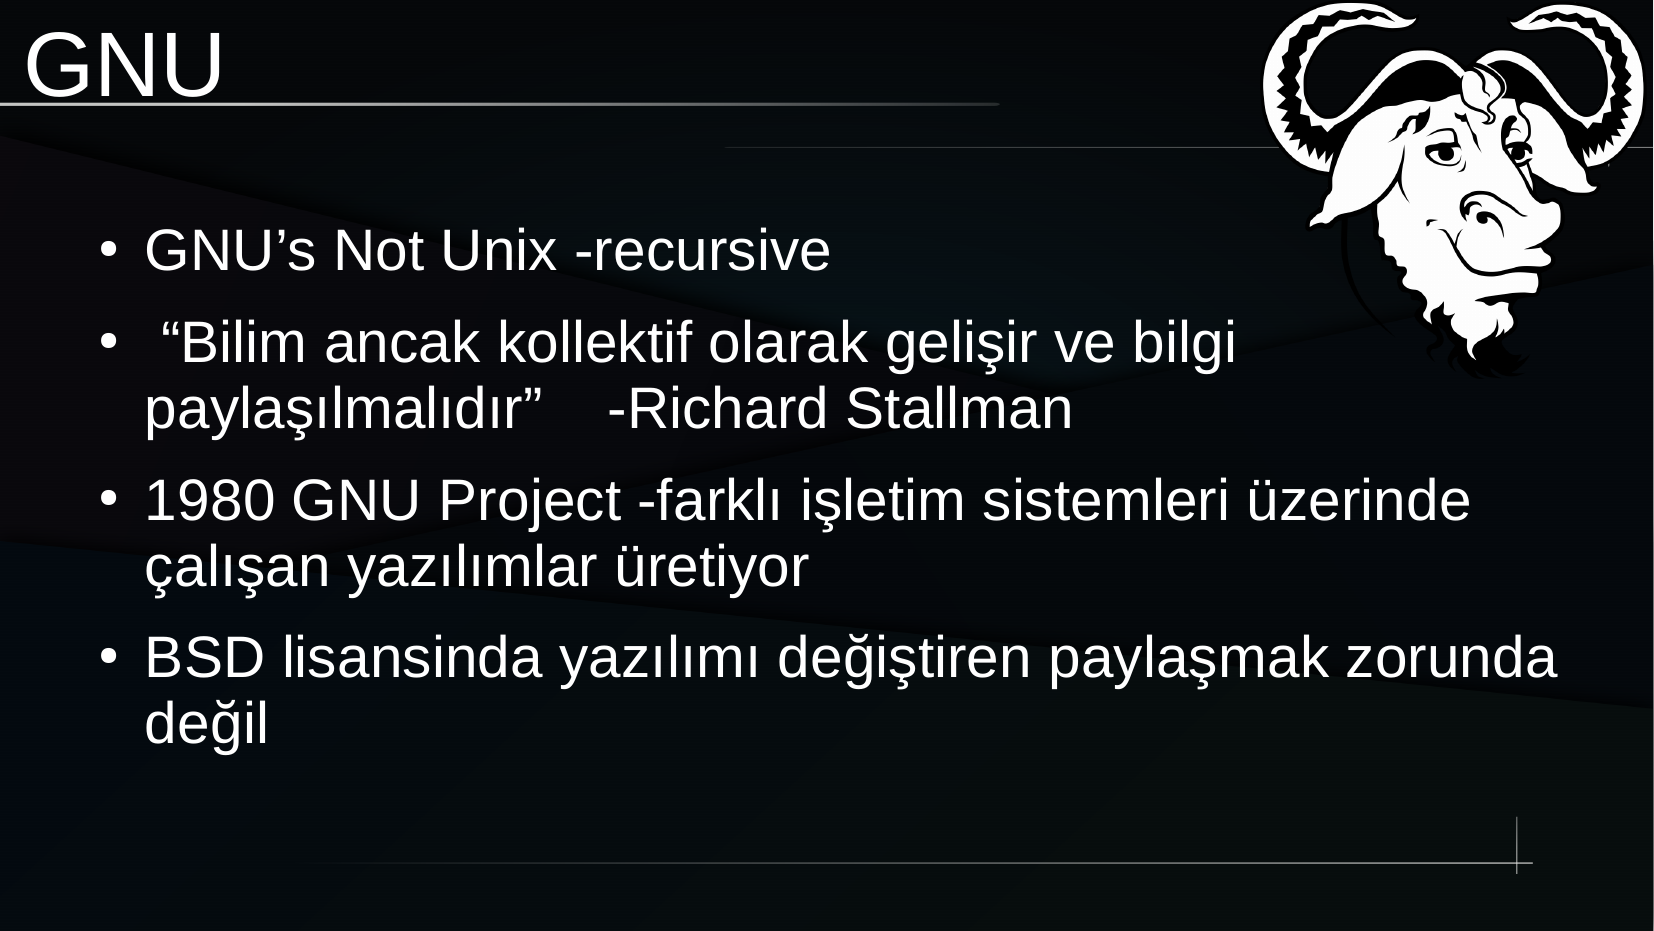

# GNU
GNU’s Not Unix -recursive
 “Bilim ancak kollektif olarak gelişir ve bilgi paylaşılmalıdır” -Richard Stallman
1980 GNU Project -farklı işletim sistemleri üzerinde çalışan yazılımlar üretiyor
BSD lisansinda yazılımı değiştiren paylaşmak zorunda değil